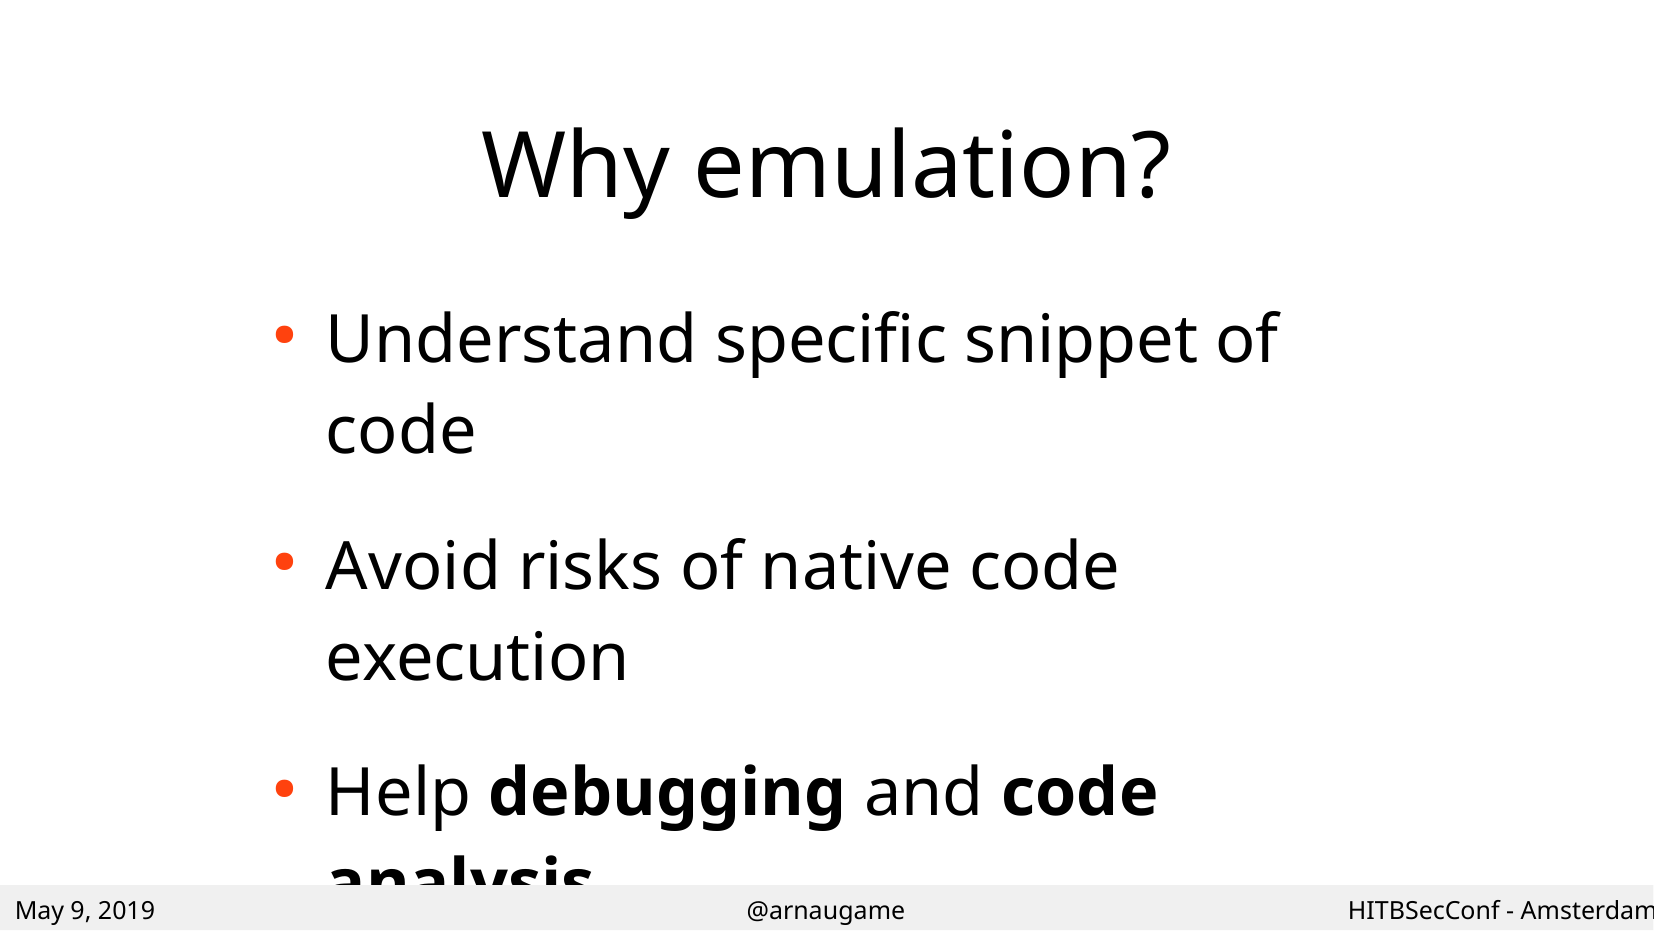

Why emulation?
# Understand specific snippet of code
Avoid risks of native code execution
Help debugging and code analysis
Explore non-native executables
May 9, 2019
@arnaugamez
HITBSecConf - Amsterdam